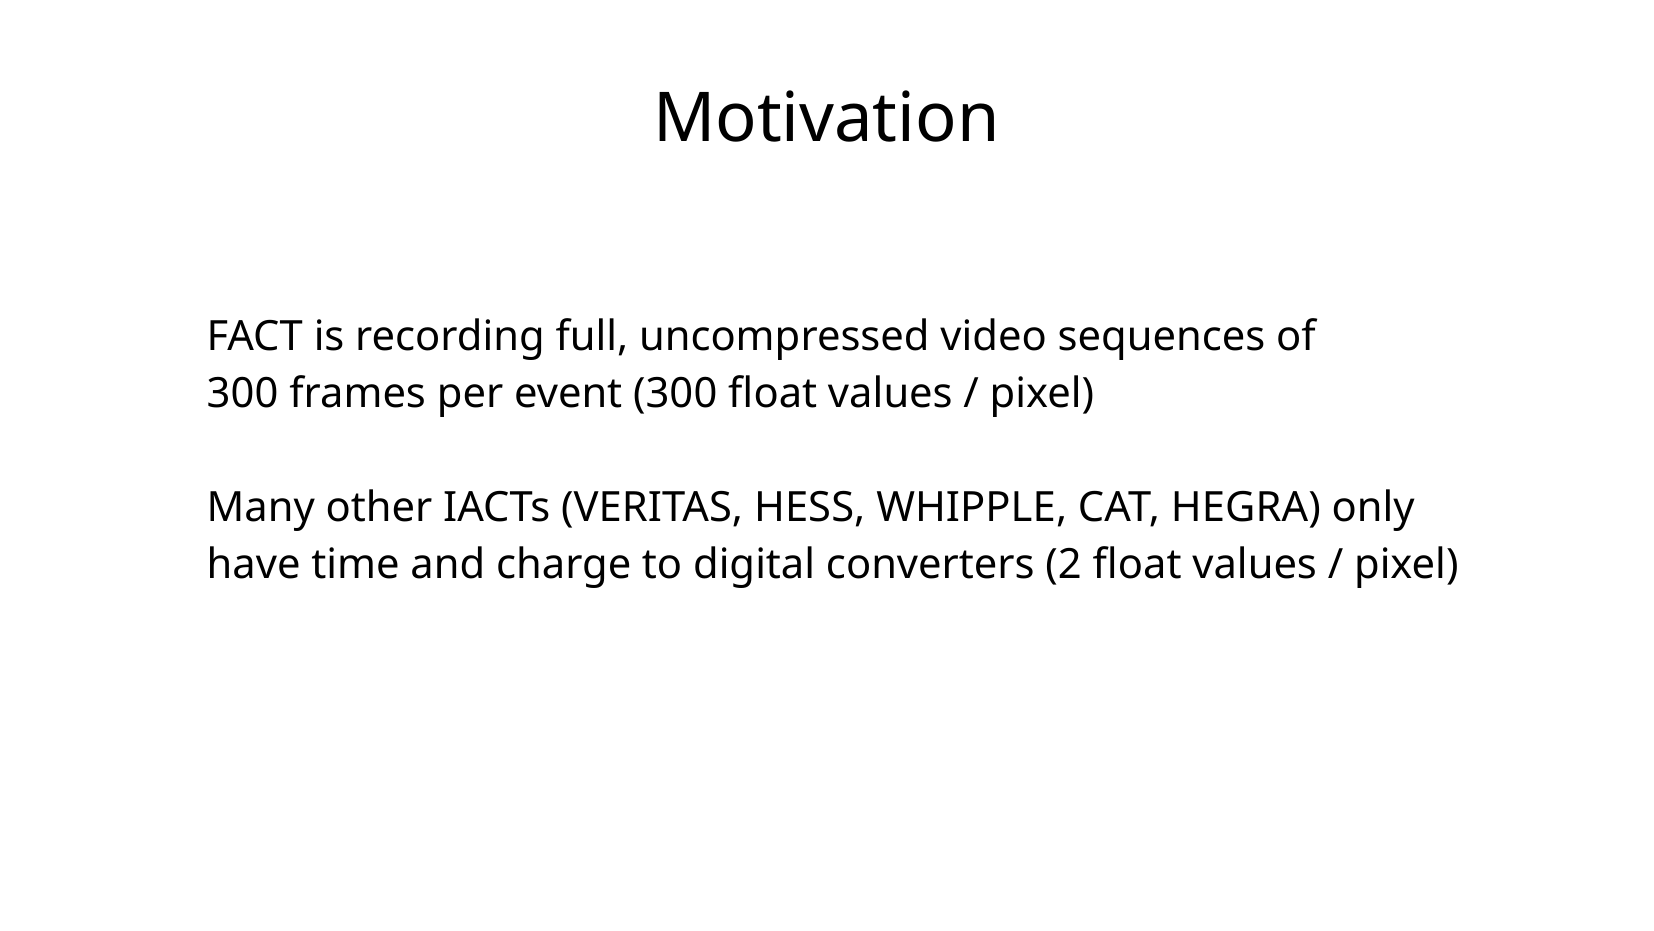

# Motivation
FACT is recording full, uncompressed video sequences of
300 frames per event (300 float values / pixel)
Many other IACTs (VERITAS, HESS, WHIPPLE, CAT, HEGRA) only have time and charge to digital converters (2 float values / pixel)